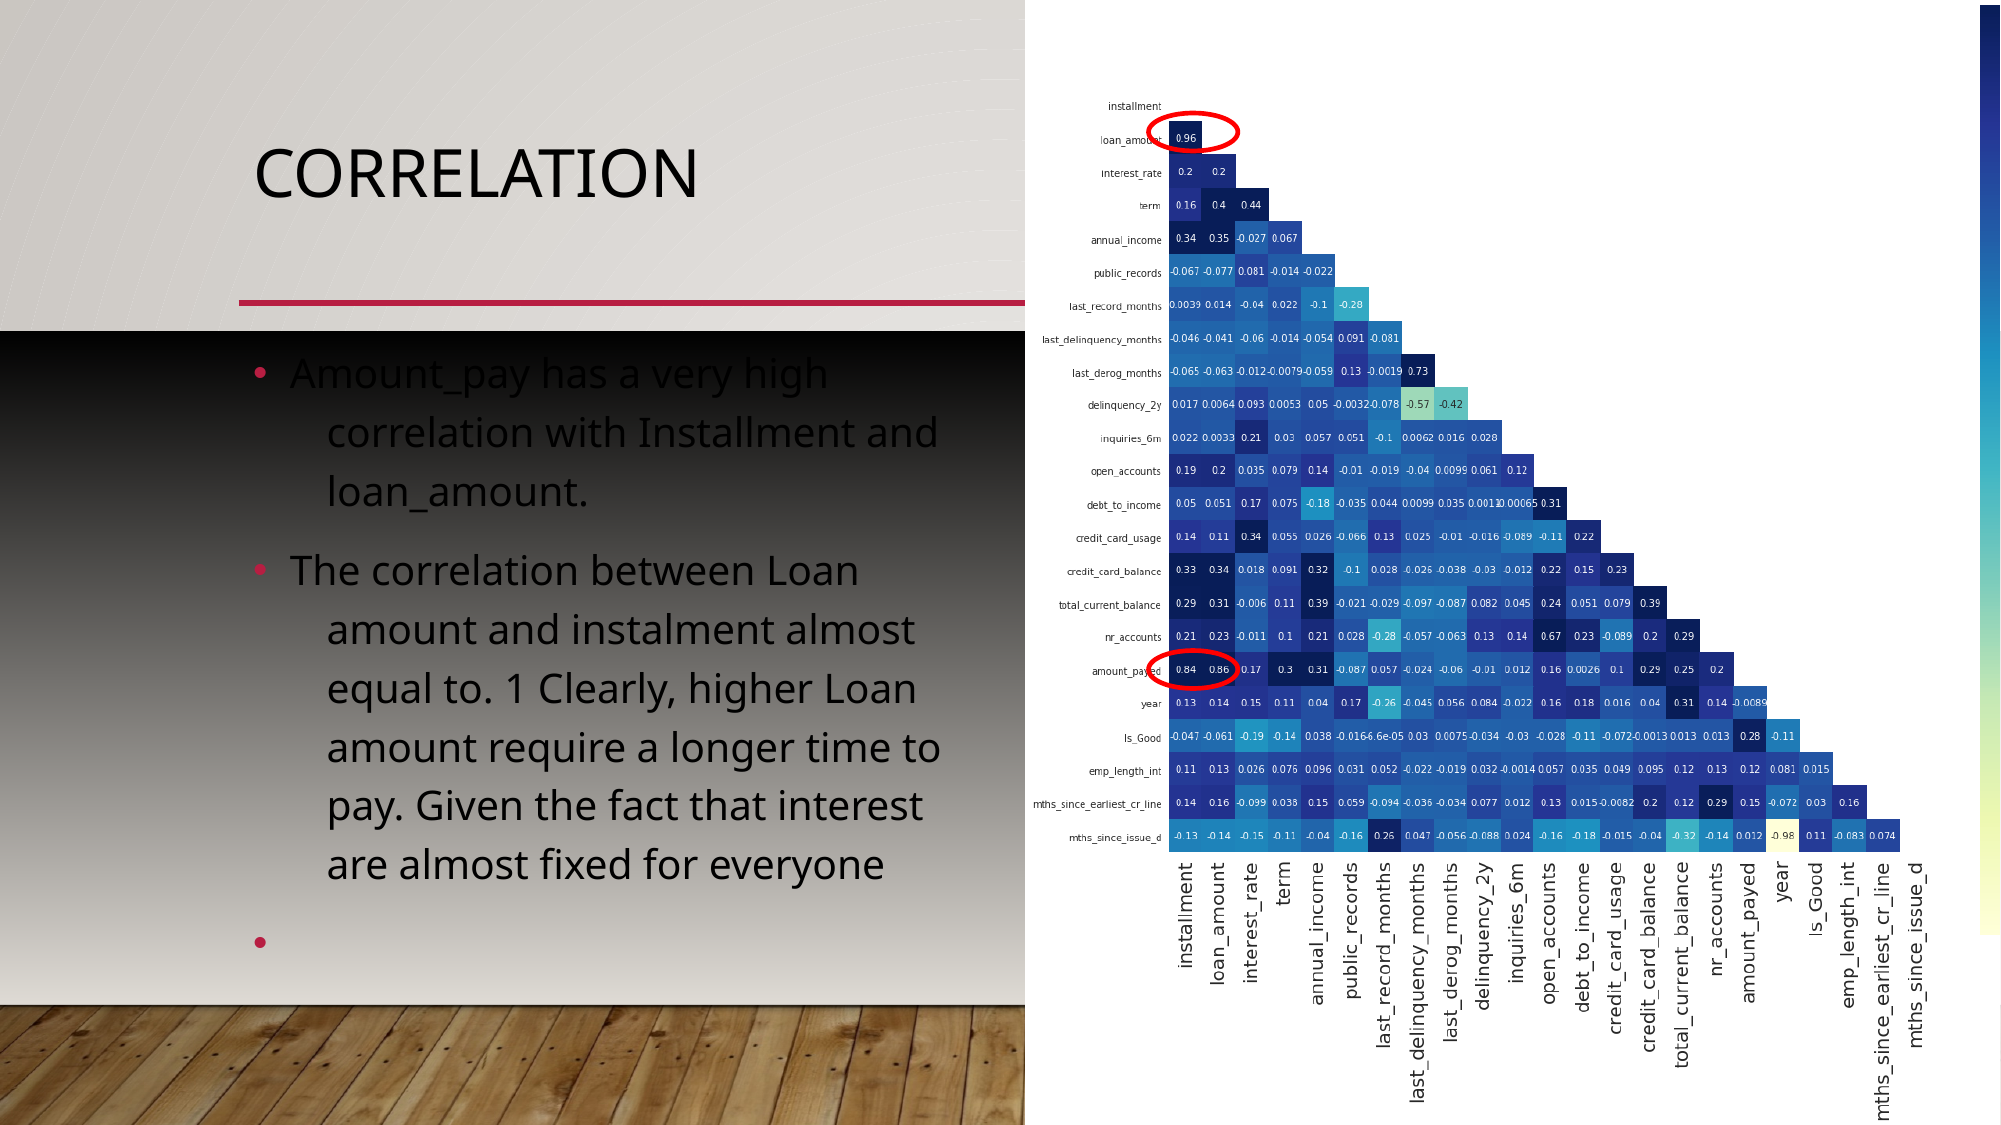

# Correlation
Amount_pay has a very high correlation with Installment and loan_amount.
The correlation between Loan amount and instalment almost equal to. 1 Clearly, higher Loan amount require a longer time to pay. Given the fact that interest are almost fixed for everyone